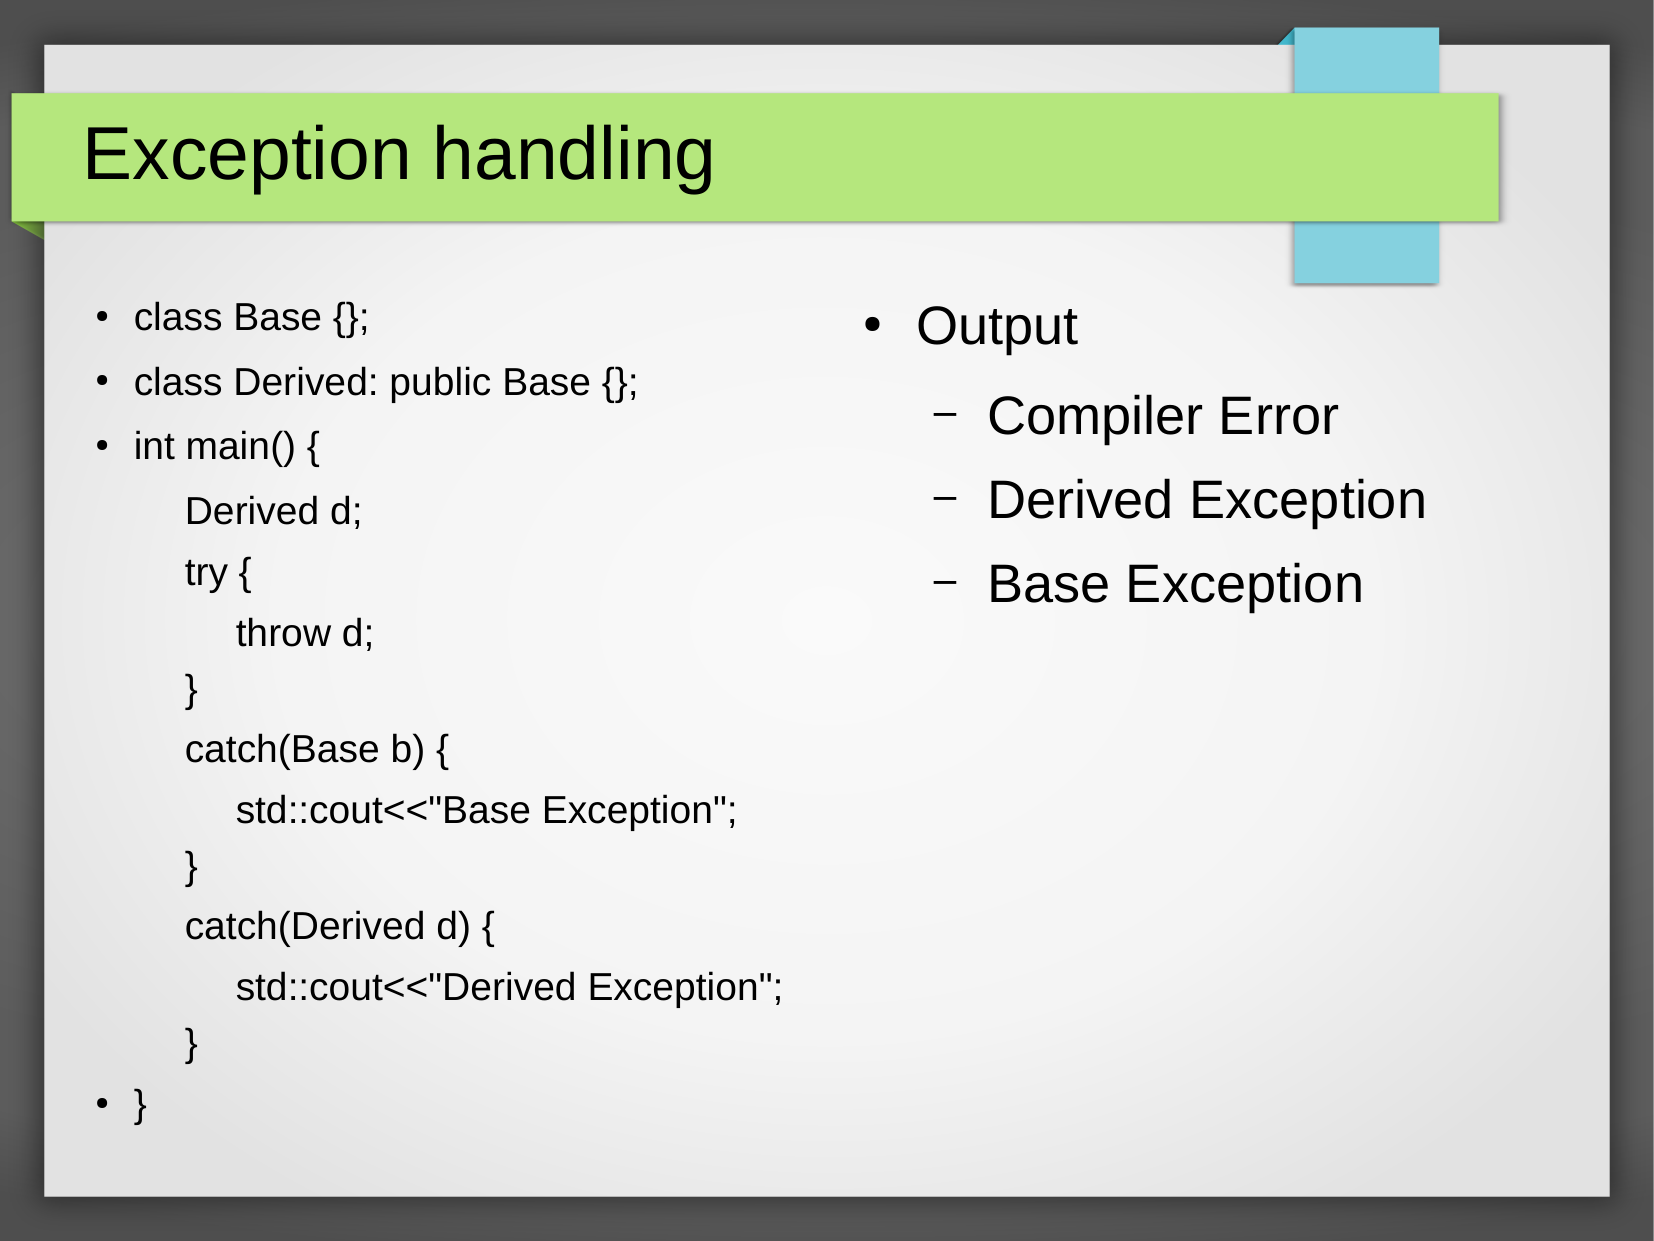

# Exception handling
class Base {};
class Derived: public Base {};
int main() {
Derived d;
try {
throw d;
}
catch(Base b) {
std::cout<<"Base Exception";
}
catch(Derived d) {
std::cout<<"Derived Exception";
}
}
Output
Compiler Error
Derived Exception
Base Exception